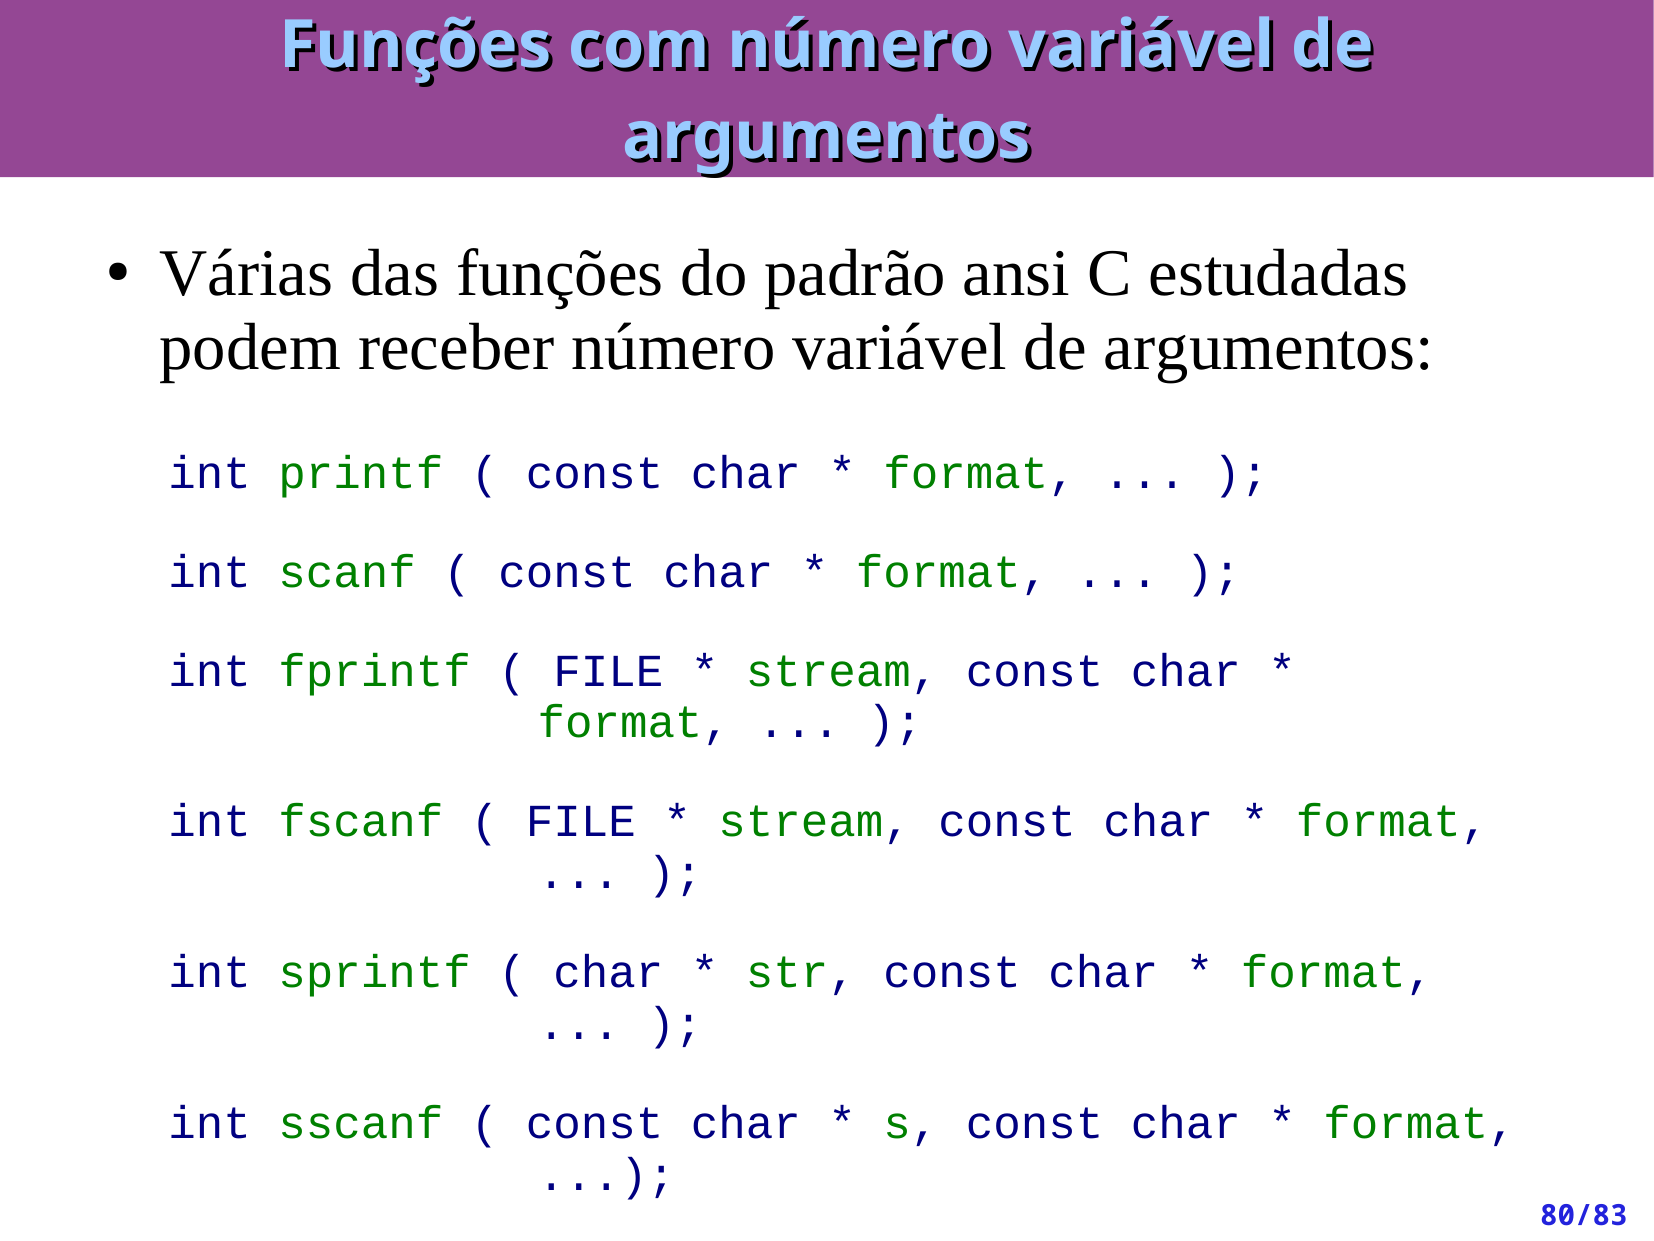

# Funções com número variável de argumentos
Várias das funções do padrão ansi C estudadas podem receber número variável de argumentos:
int printf ( const char * format, ... );
int scanf ( const char * format, ... );
int fprintf ( FILE * stream, const char *
					format, ... );
int fscanf ( FILE * stream, const char * format,
					... );
int sprintf ( char * str, const char * format,
					... );
int sscanf ( const char * s, const char * format, 					...);
80